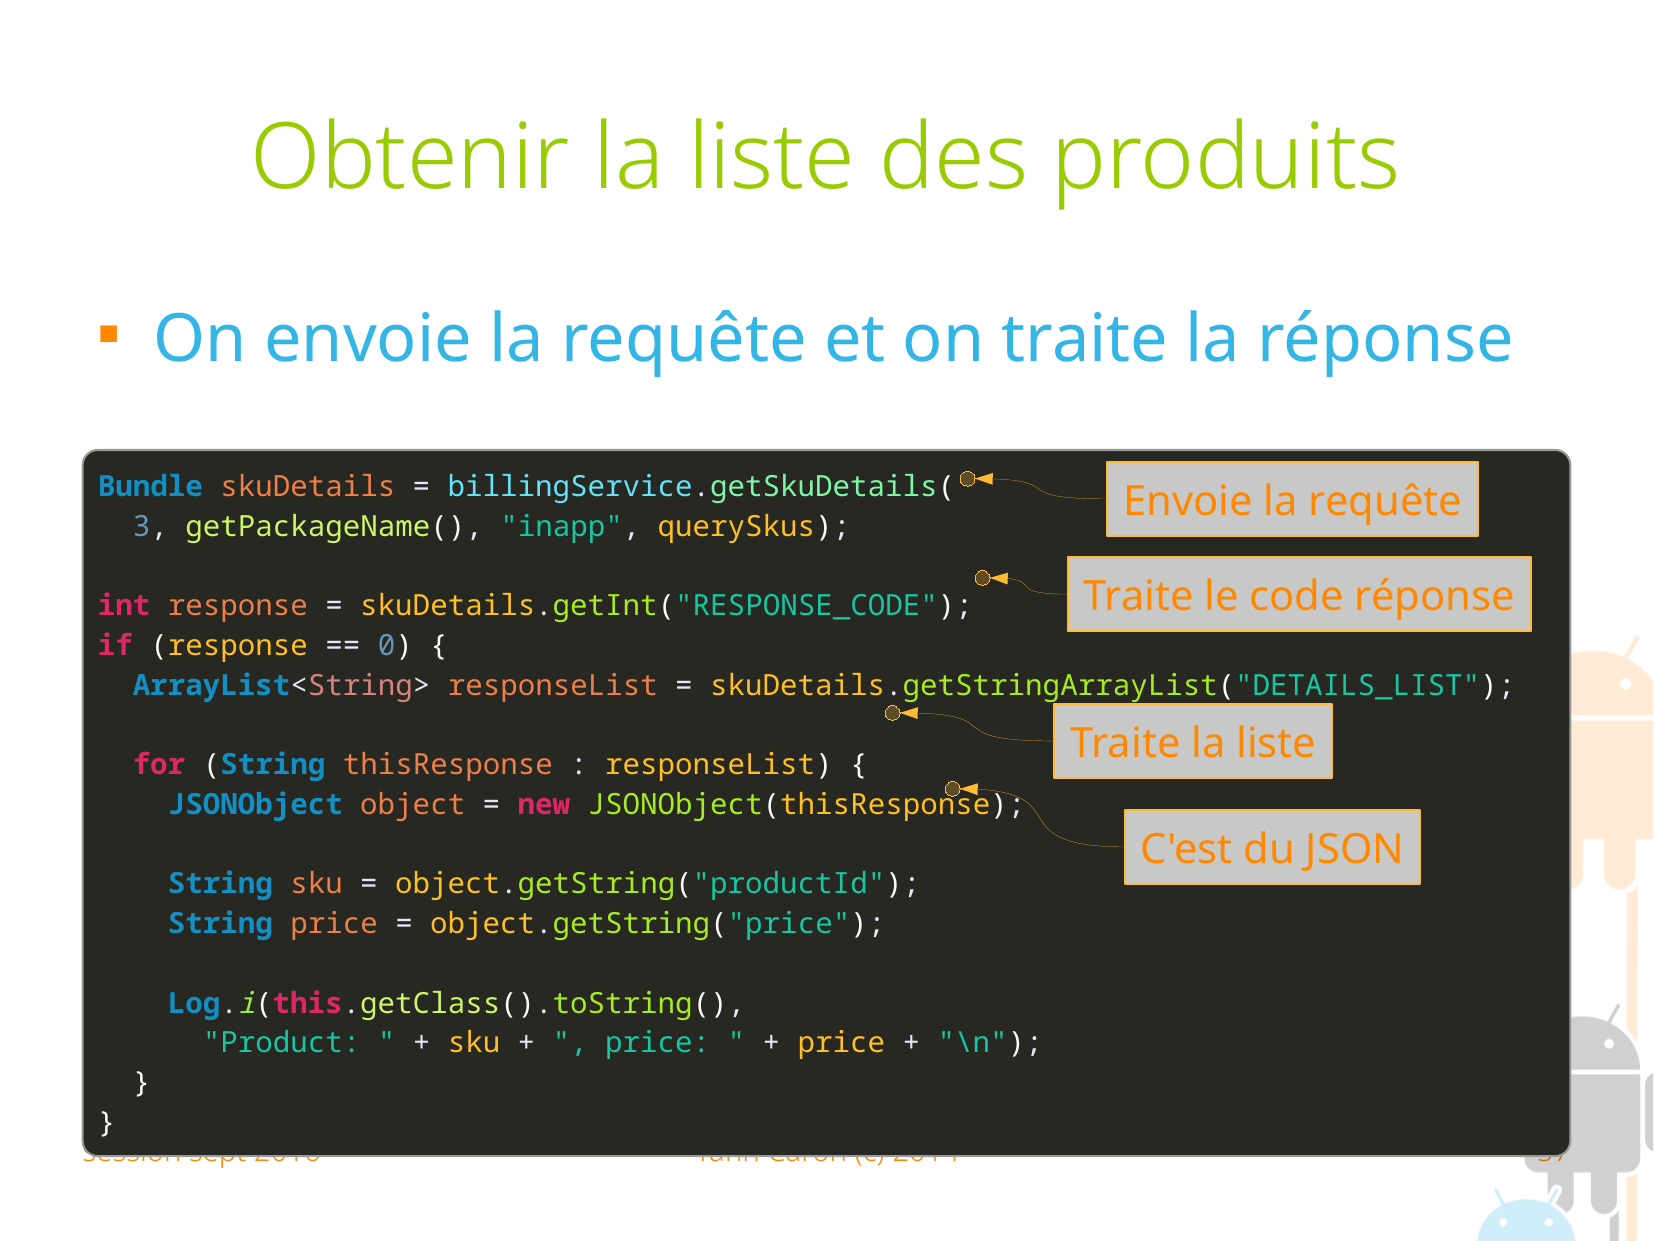

# Obtenir la liste des produits
On envoie la requête et on traite la réponse
Bundle skuDetails = billingService.getSkuDetails(
 3, getPackageName(), "inapp", querySkus);
int response = skuDetails.getInt("RESPONSE_CODE");
if (response == 0) {
 ArrayList<String> responseList = skuDetails.getStringArrayList("DETAILS_LIST");
 for (String thisResponse : responseList) {
 JSONObject object = new JSONObject(thisResponse);
 String sku = object.getString("productId");
 String price = object.getString("price");
 Log.i(this.getClass().toString(),
 "Product: " + sku + ", price: " + price + "\n");
 }
}
Envoie la requête
Traite le code réponse
Traite la liste
C'est du JSON
session sept 2016
Yann Caron (c) 2014
57